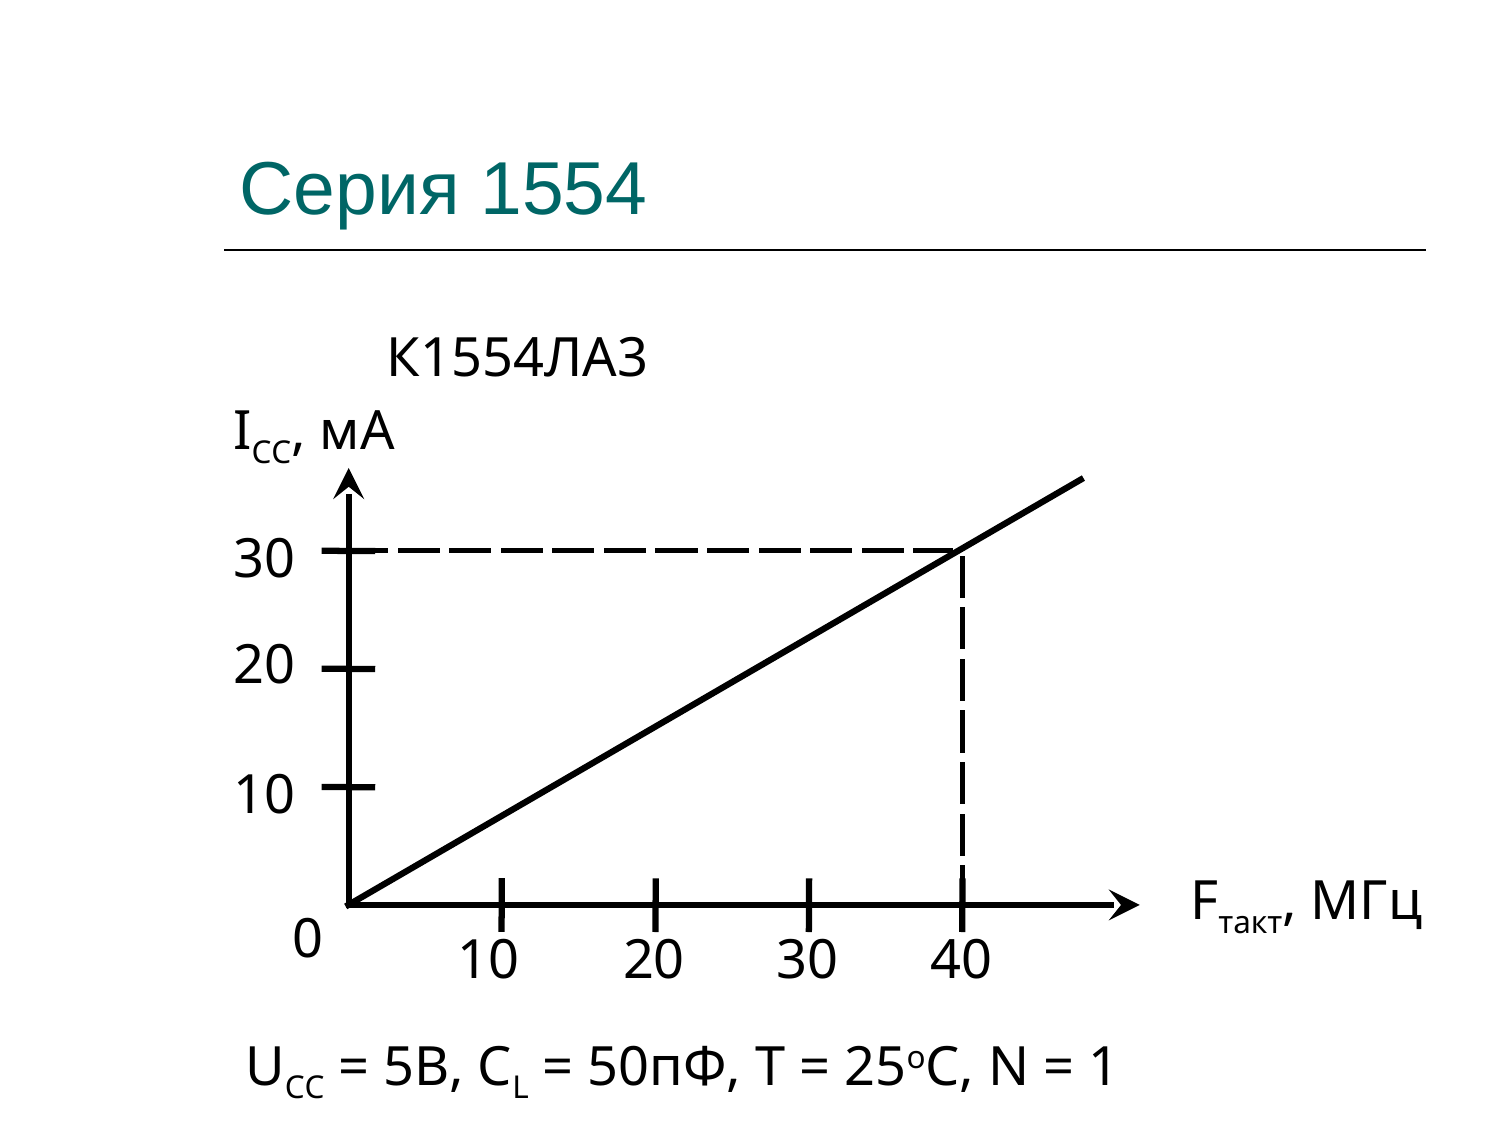

# Серия 1554
К1554ЛА3
ICC, мА
30
20
10
Fтакт, МГц
0
10
20
30
40
UCC = 5В, CL = 50пФ, T = 25оС, N = 1